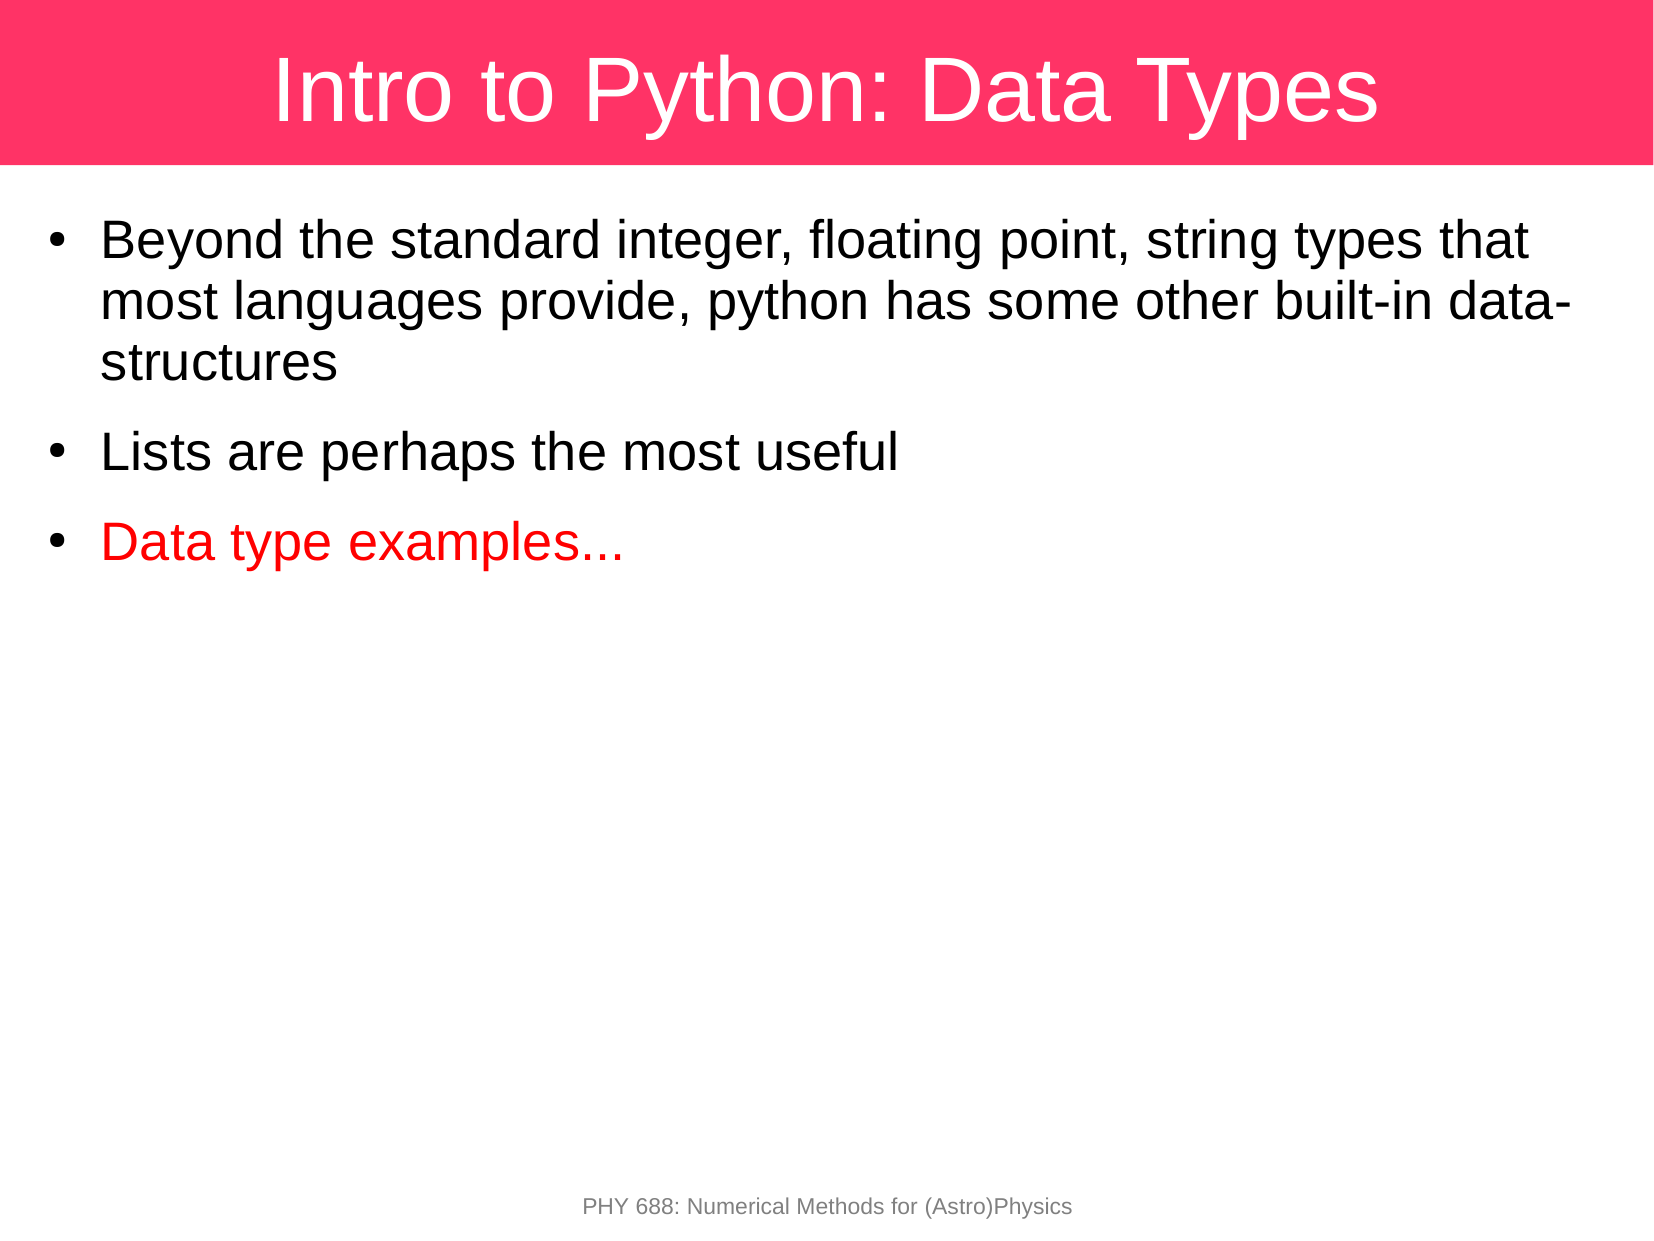

# Intro to Python: Data Types
Beyond the standard integer, floating point, string types that most languages provide, python has some other built-in data-structures
Lists are perhaps the most useful
Data type examples...